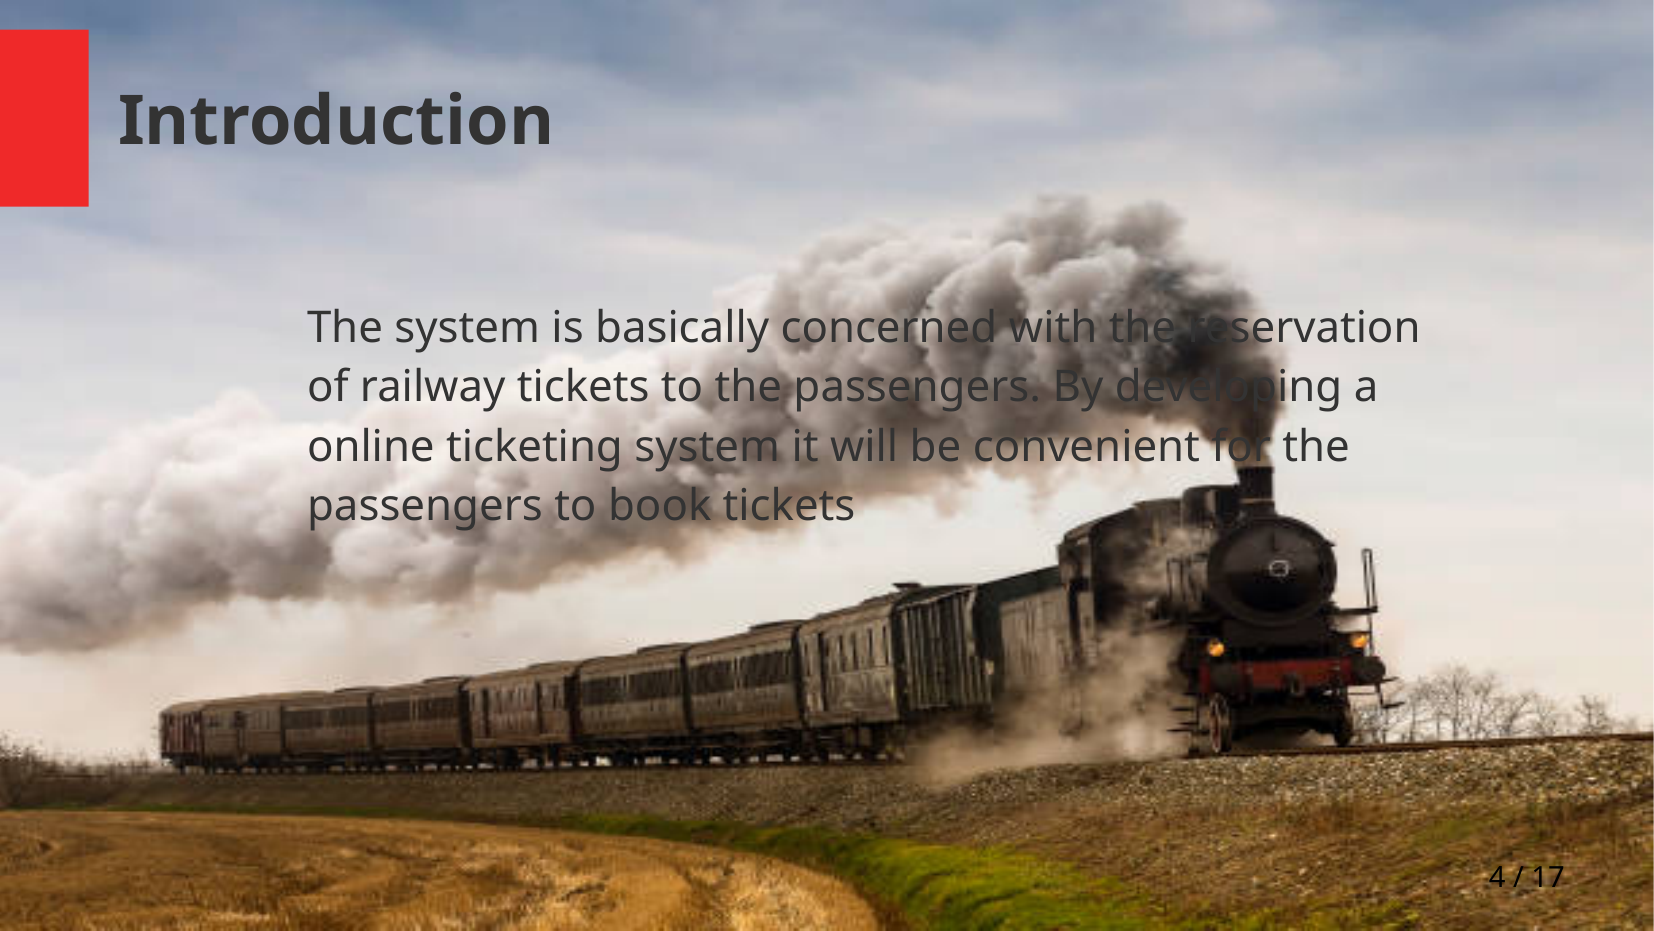

# Introduction
The system is basically concerned with the reservation of railway tickets to the passengers. By developing a online ticketing system it will be convenient for the passengers to book tickets
4